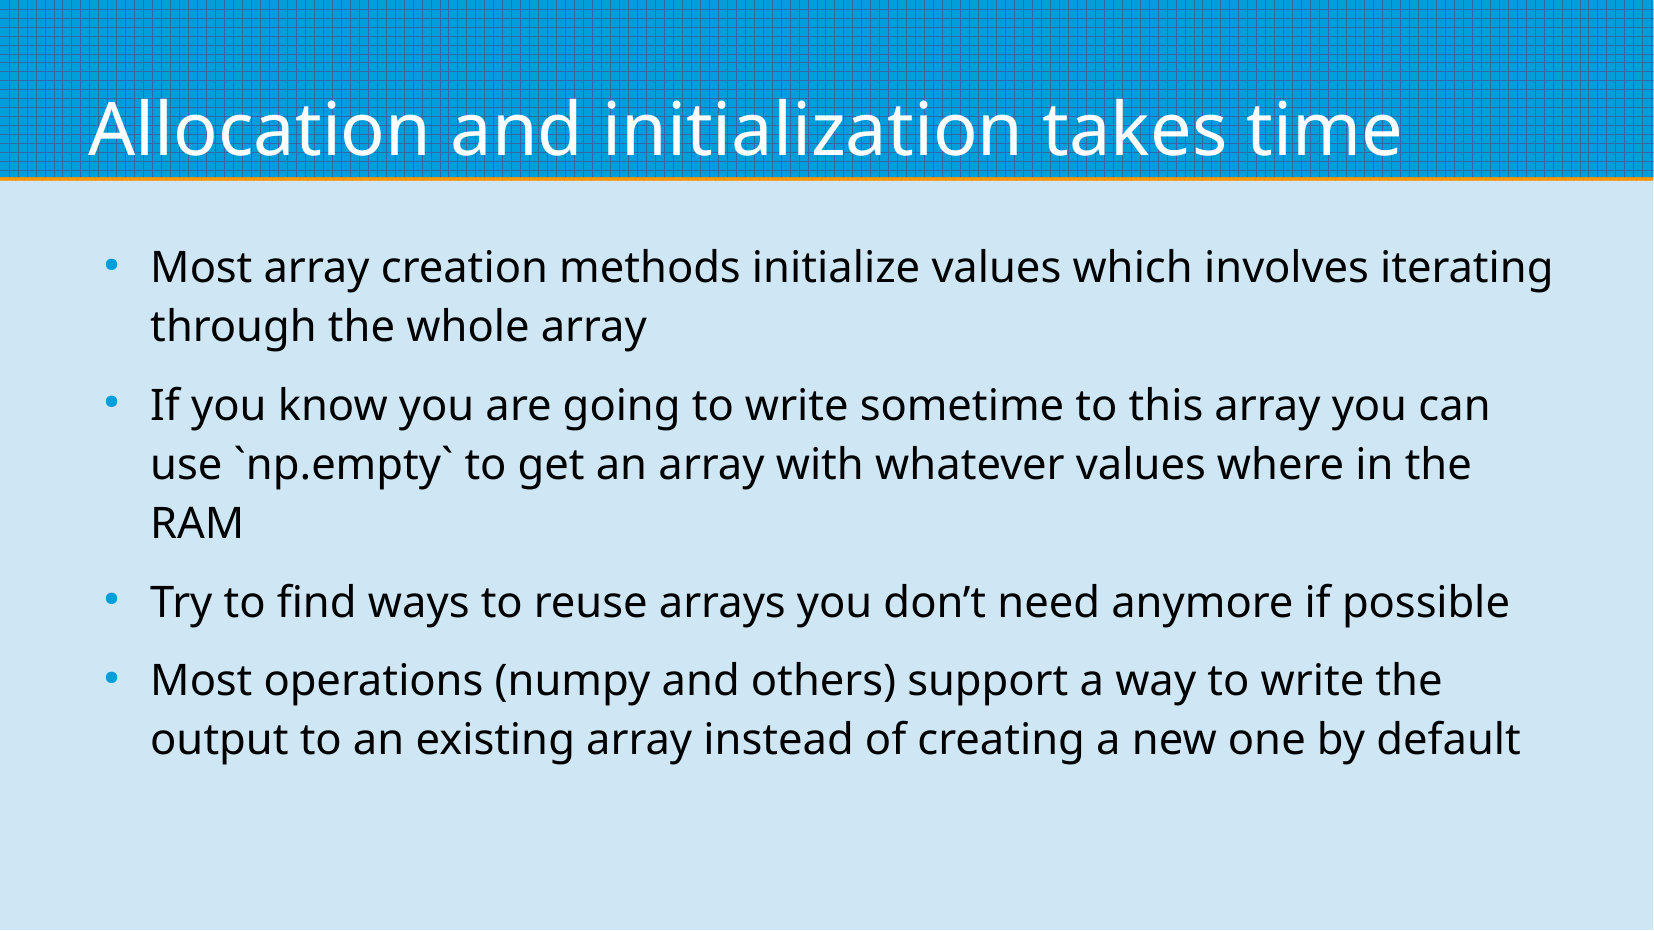

# Allocation and initialization takes time
Most array creation methods initialize values which involves iterating through the whole array
If you know you are going to write sometime to this array you can use `np.empty` to get an array with whatever values where in the RAM
Try to find ways to reuse arrays you don’t need anymore if possible
Most operations (numpy and others) support a way to write the output to an existing array instead of creating a new one by default